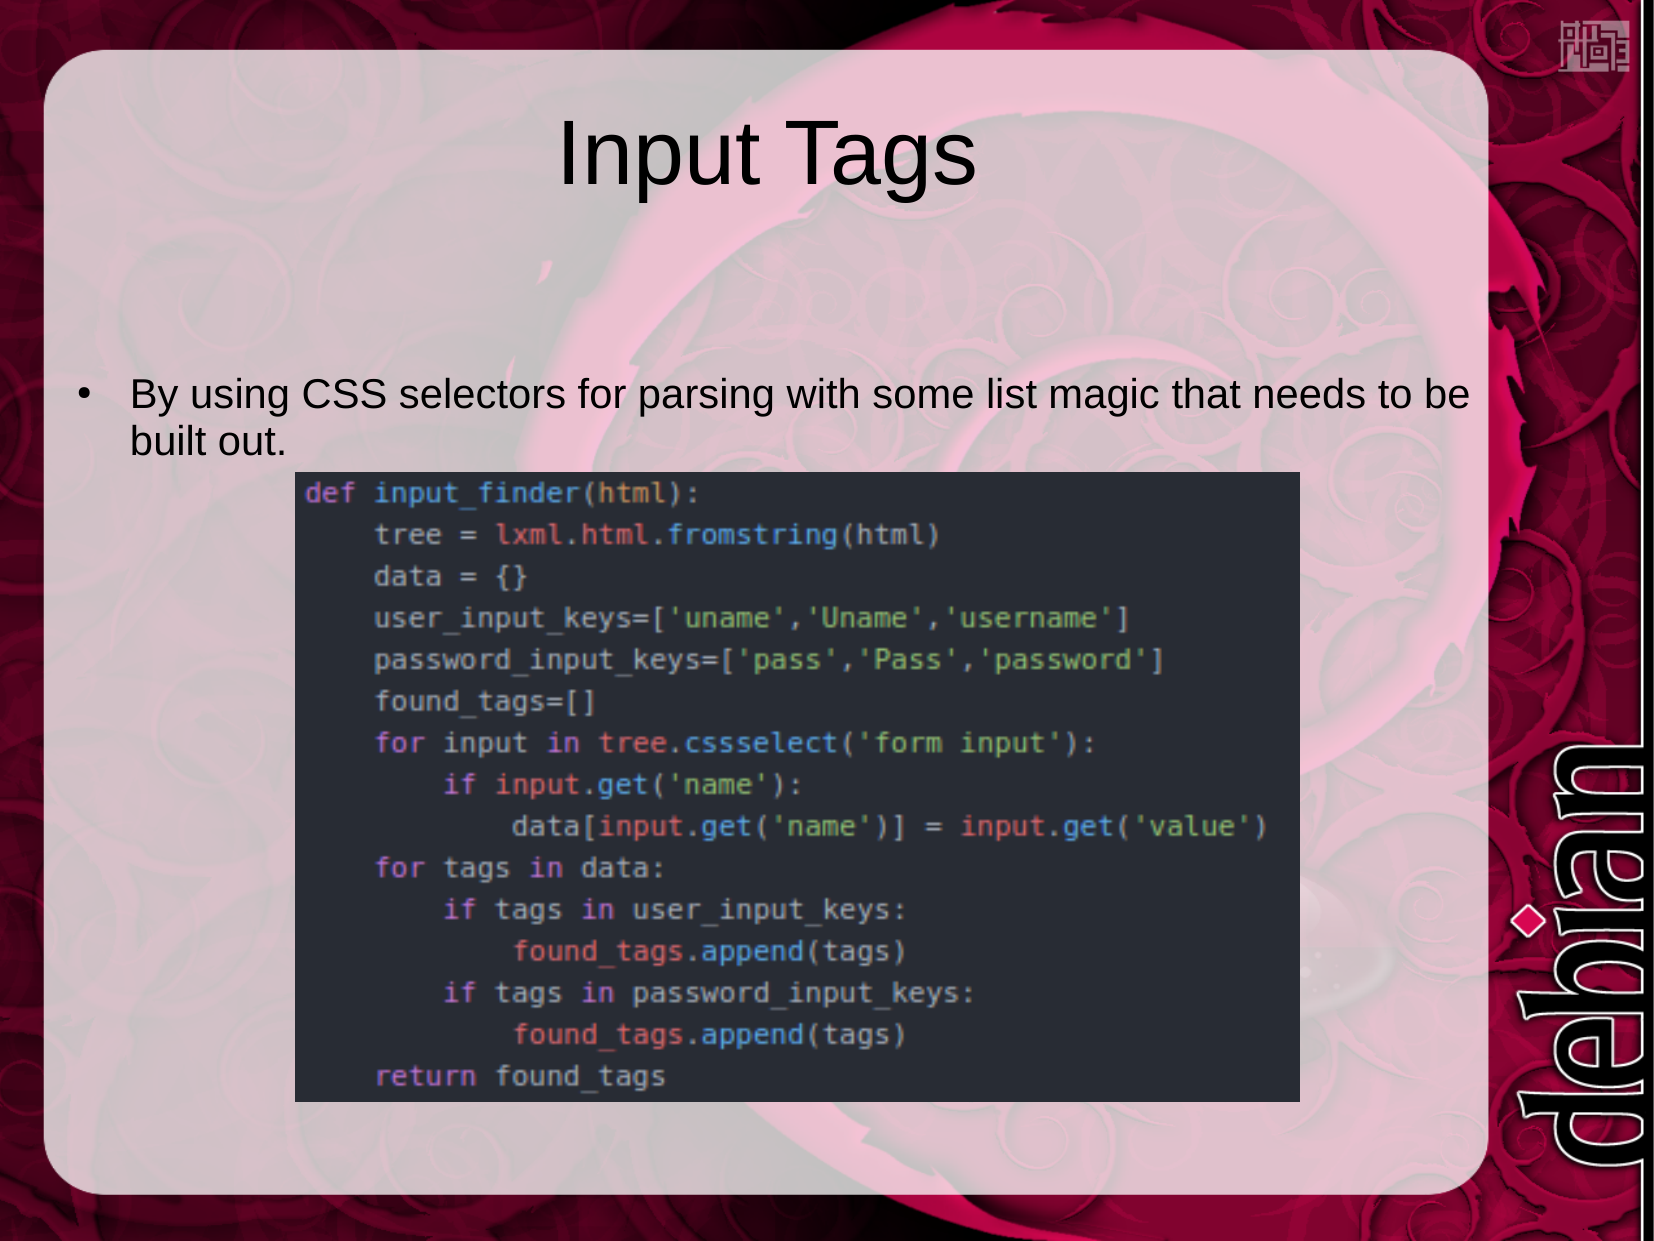

# Input Tags
By using CSS selectors for parsing with some list magic that needs to be built out.